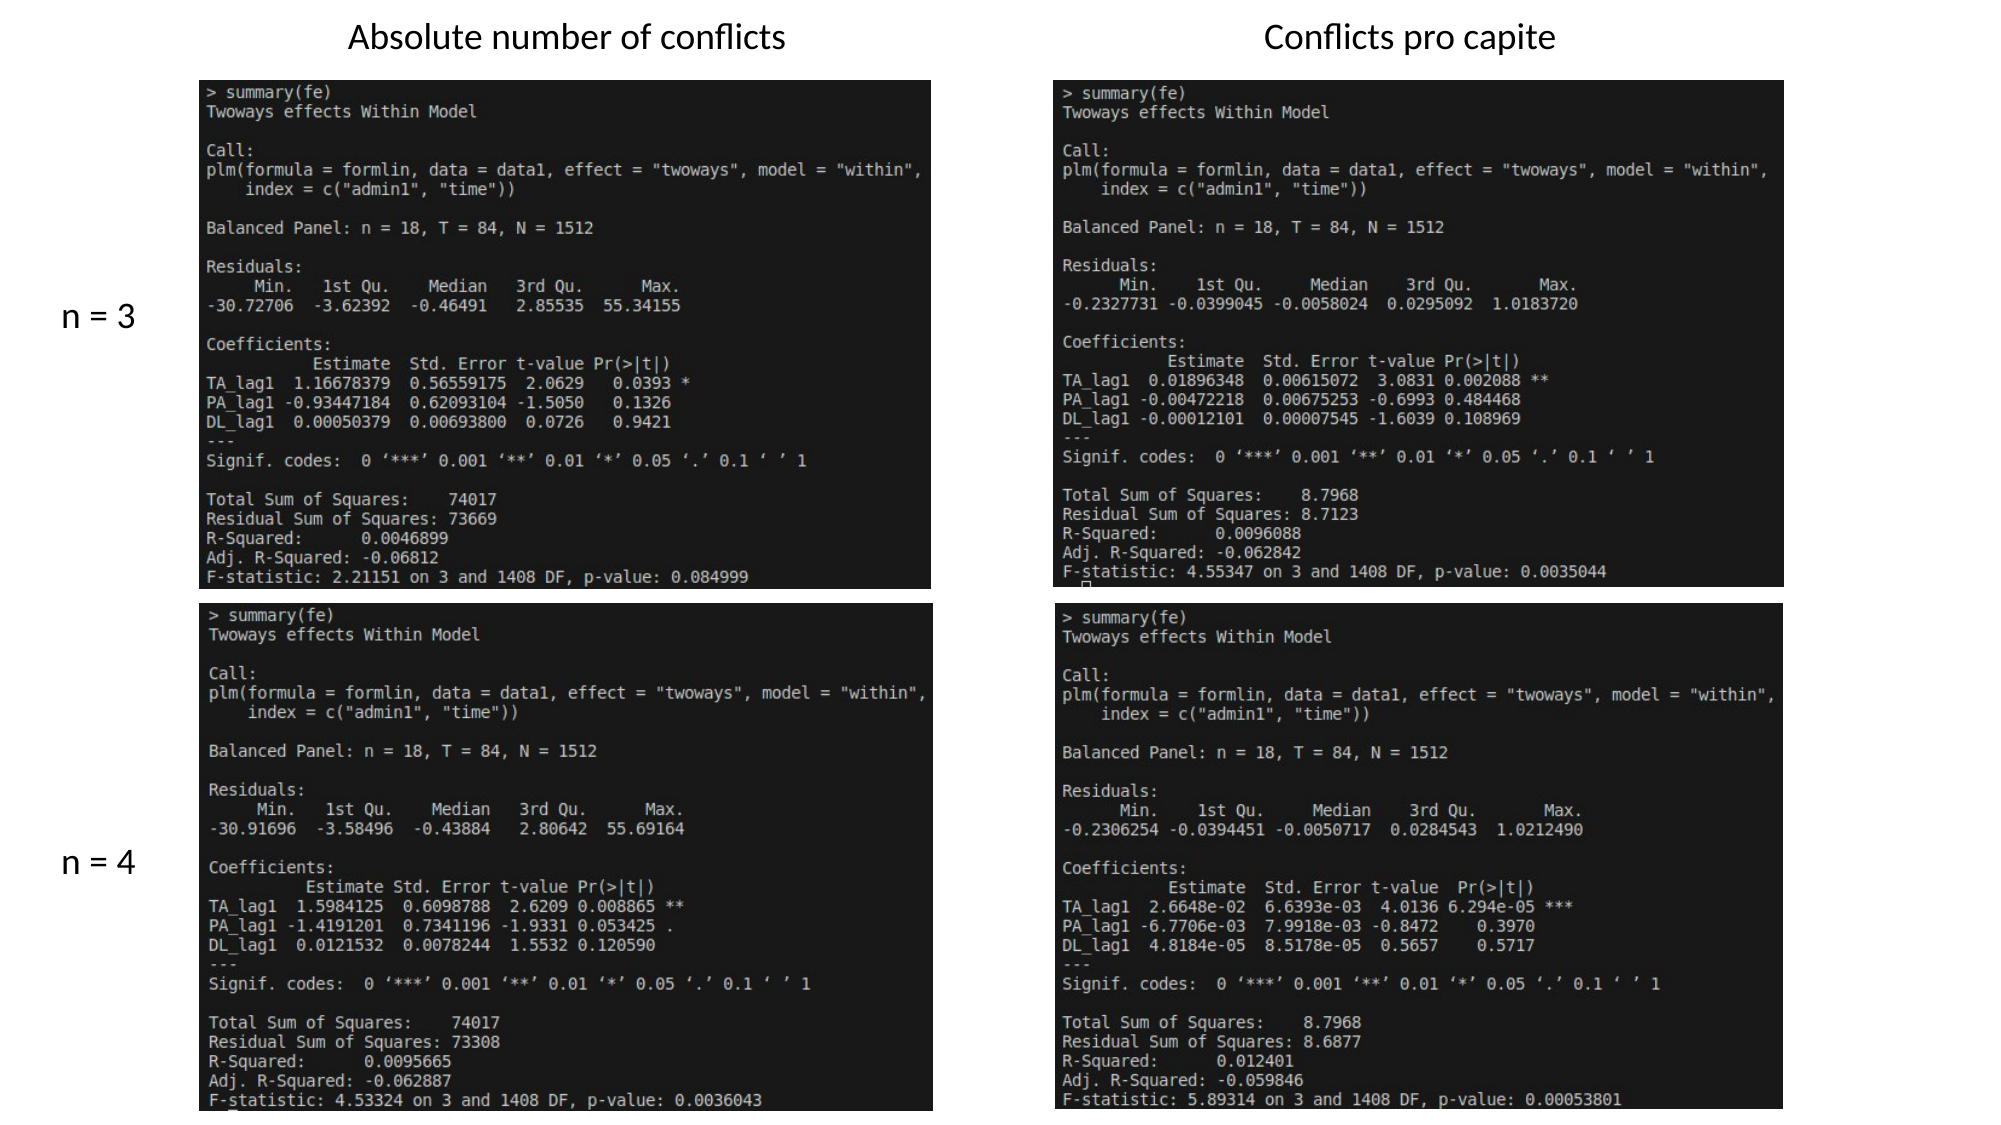

Absolute number of conflicts
Conflicts pro capite
n = 3
n = 4